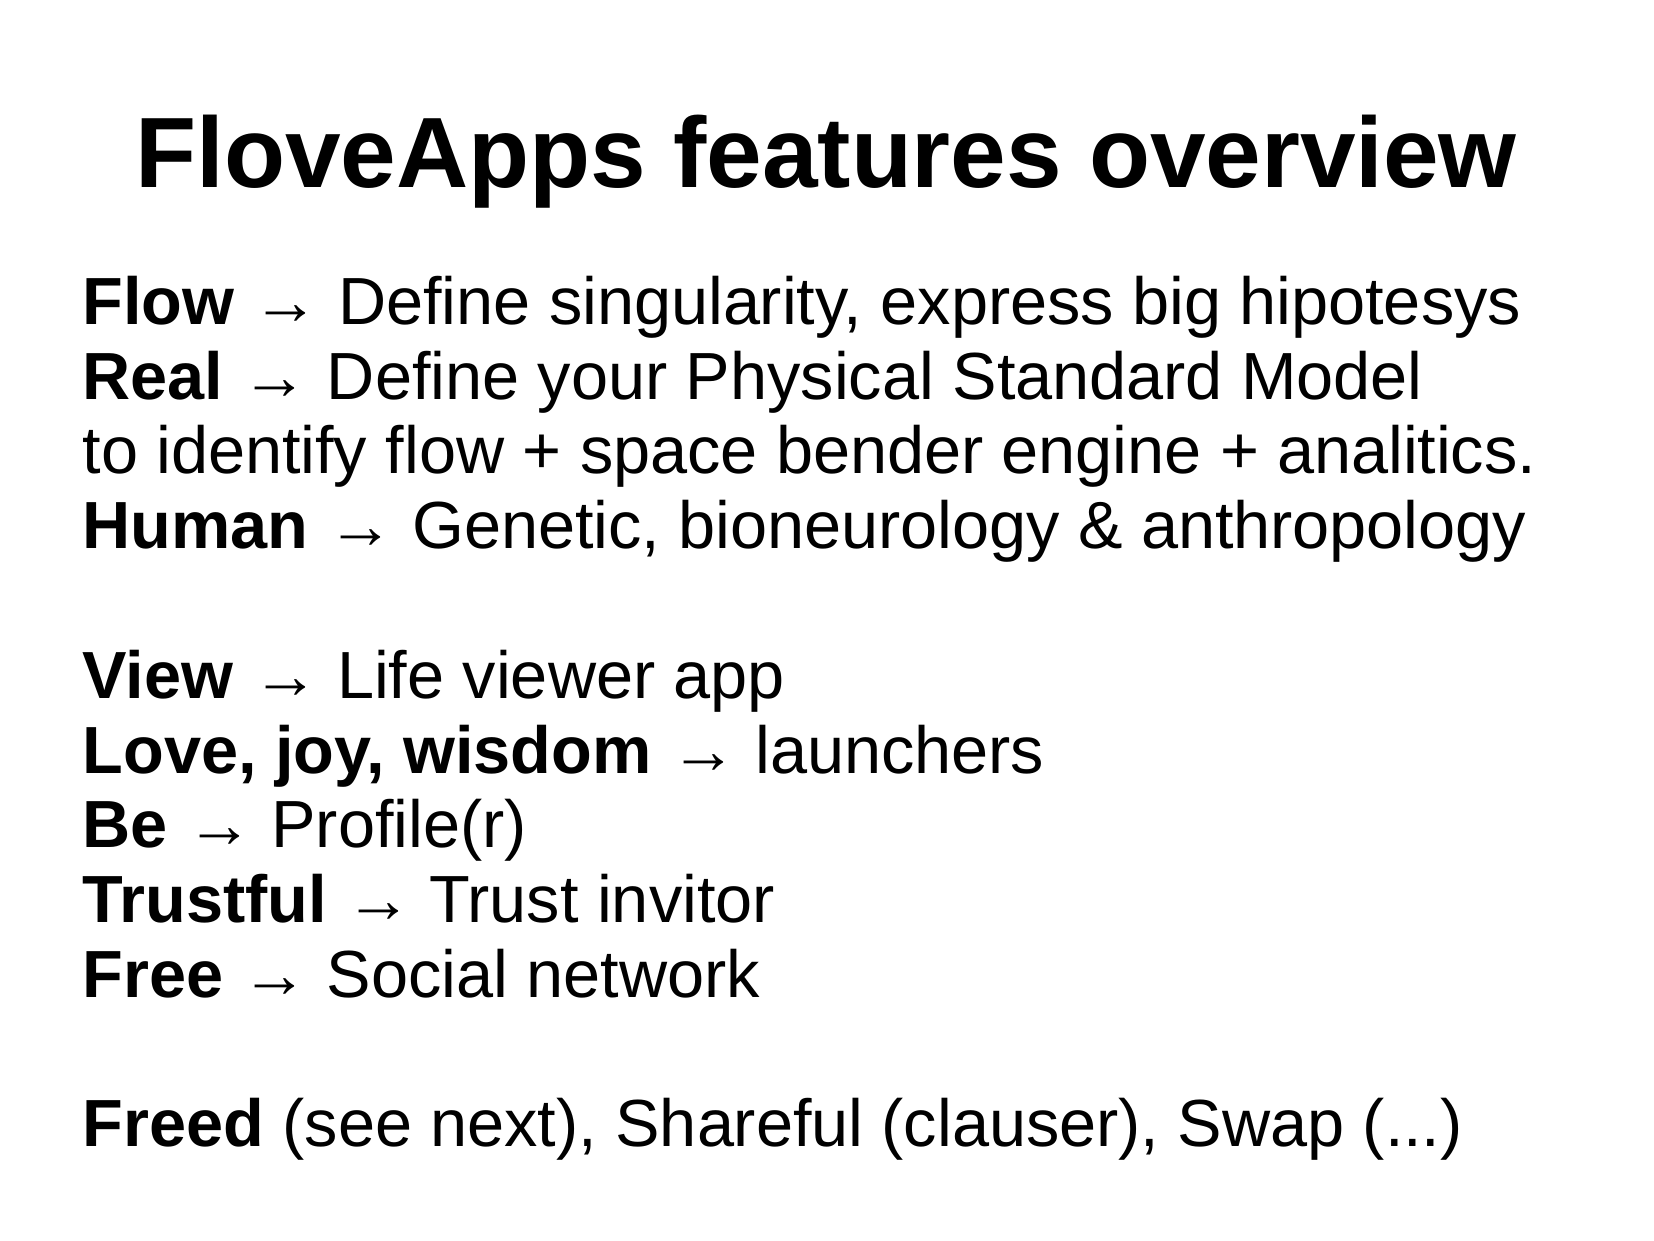

# FloveApps features overview
Flow → Define singularity, express big hipotesys
Real → Define your Physical Standard Model
to identify flow + space bender engine + analitics.
Human → Genetic, bioneurology & anthropology
View → Life viewer app
Love, joy, wisdom → launchers
Be → Profile(r)
Trustful → Trust invitor
Free → Social network
Freed (see next), Shareful (clauser), Swap (...)